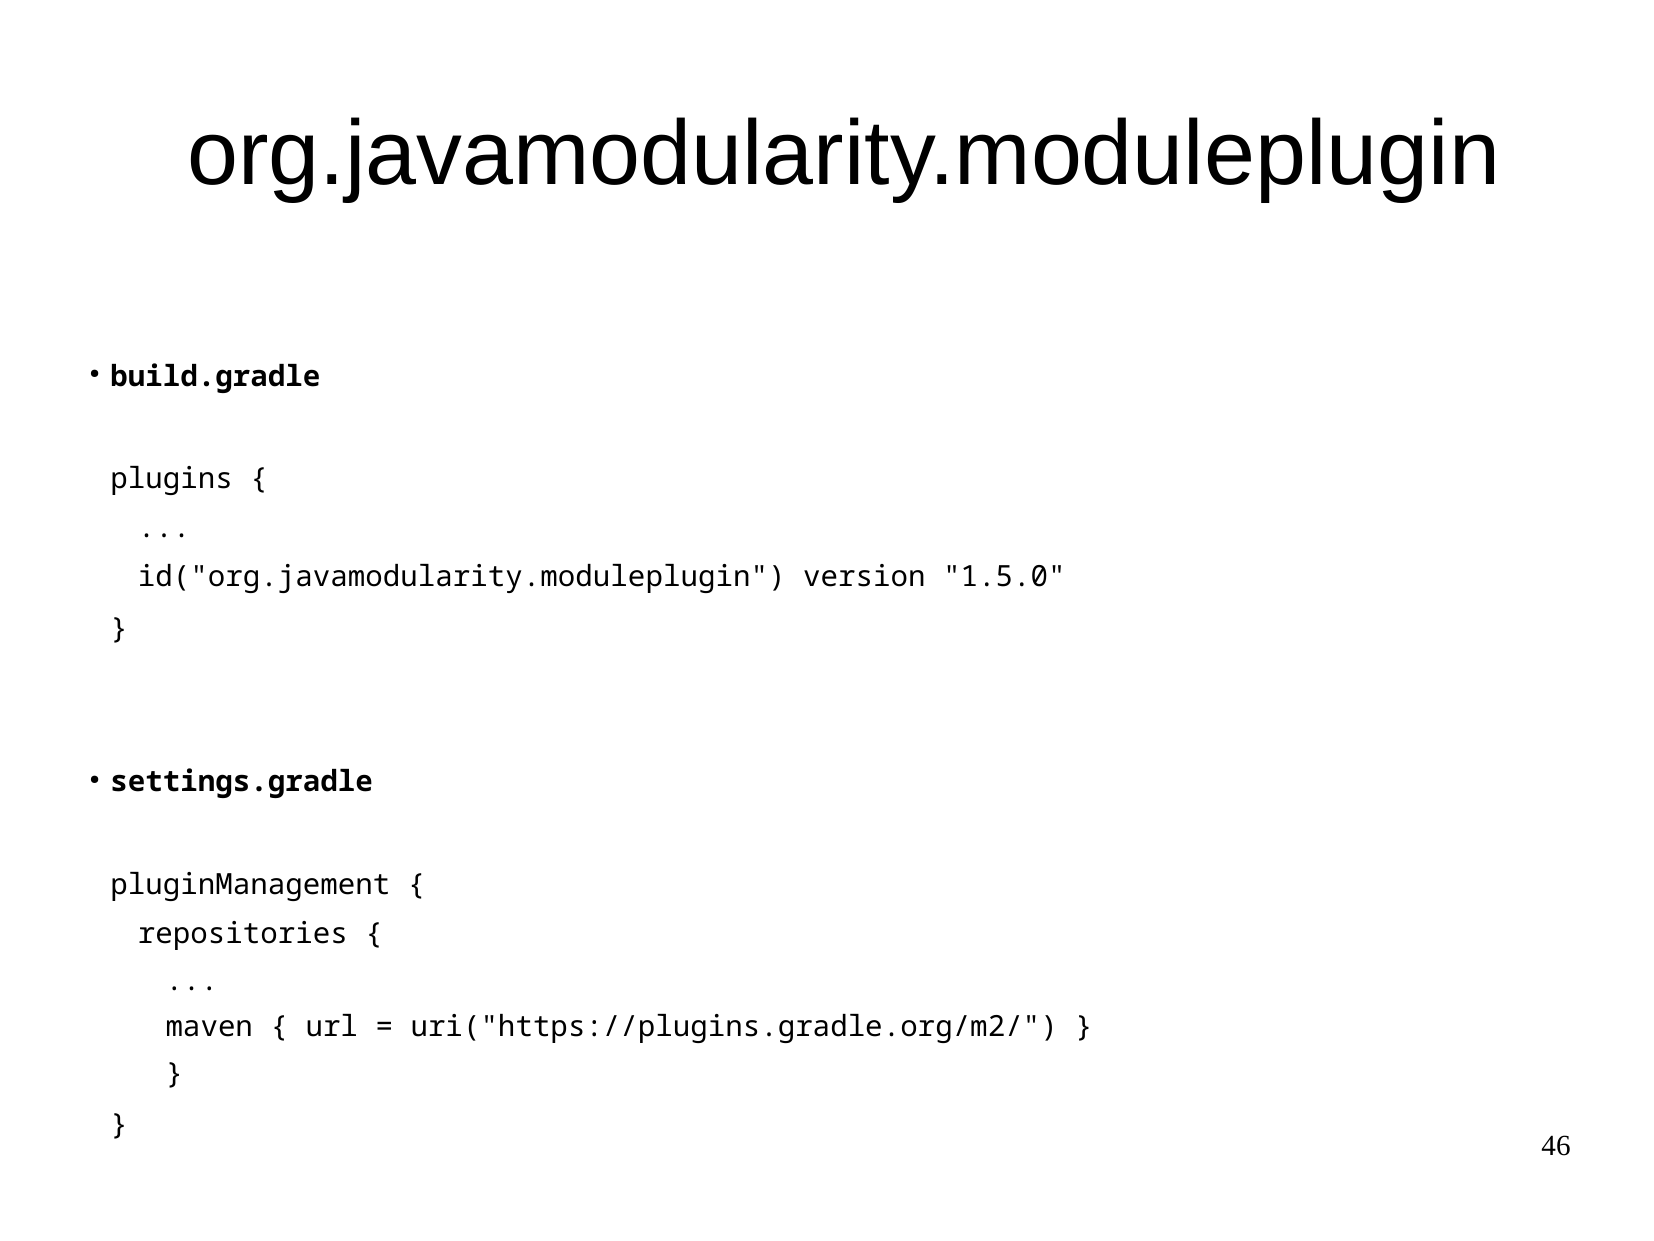

# org.javamodularity.moduleplugin
build.gradle
plugins {
...
id("org.javamodularity.moduleplugin") version "1.5.0"
}
settings.gradle
pluginManagement {
repositories {
...
maven { url = uri("https://plugins.gradle.org/m2/") }
}
}
46